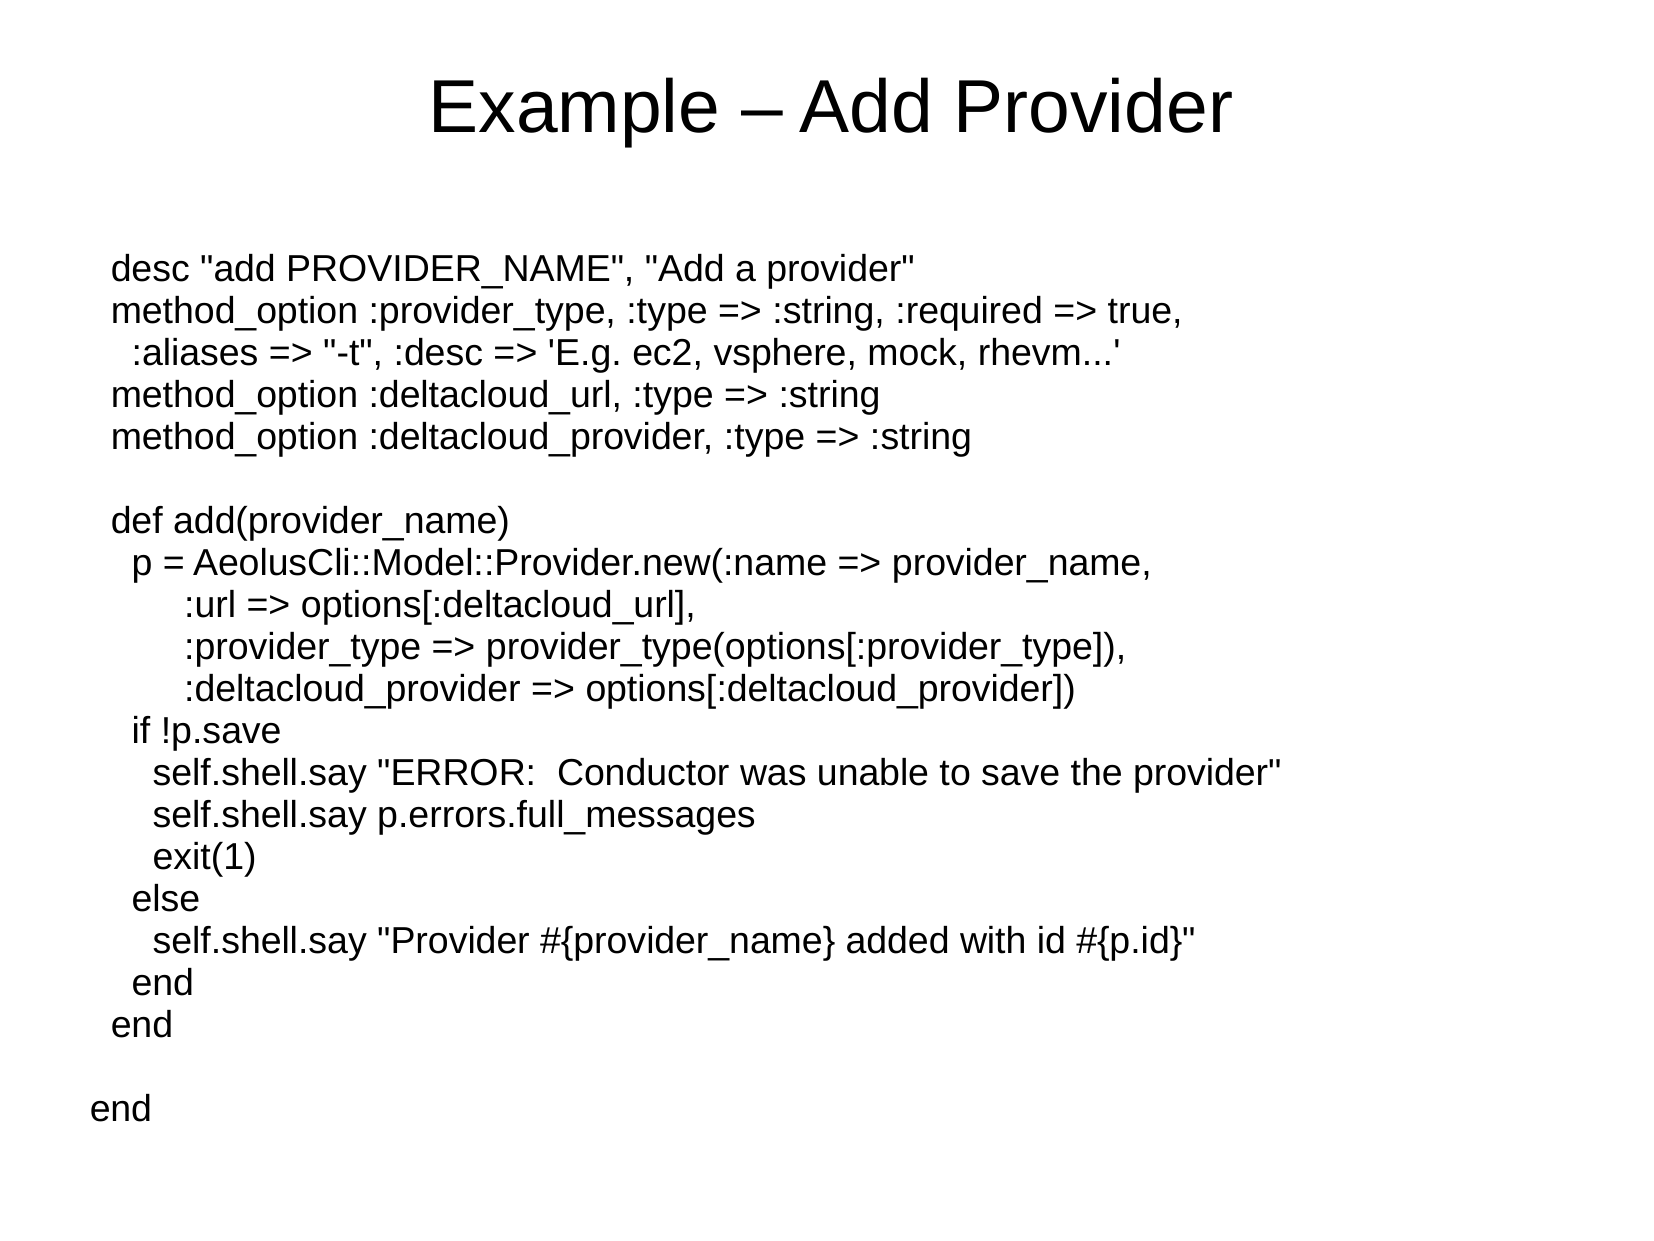

# Example – Add Provider
 desc "add PROVIDER_NAME", "Add a provider"
 method_option :provider_type, :type => :string, :required => true,
 :aliases => "-t", :desc => 'E.g. ec2, vsphere, mock, rhevm...'
 method_option :deltacloud_url, :type => :string
 method_option :deltacloud_provider, :type => :string
 def add(provider_name)
 p = AeolusCli::Model::Provider.new(:name => provider_name,
 :url => options[:deltacloud_url],
 :provider_type => provider_type(options[:provider_type]),
 :deltacloud_provider => options[:deltacloud_provider])
 if !p.save
 self.shell.say "ERROR: Conductor was unable to save the provider"
 self.shell.say p.errors.full_messages
 exit(1)
 else
 self.shell.say "Provider #{provider_name} added with id #{p.id}"
 end
 end
end